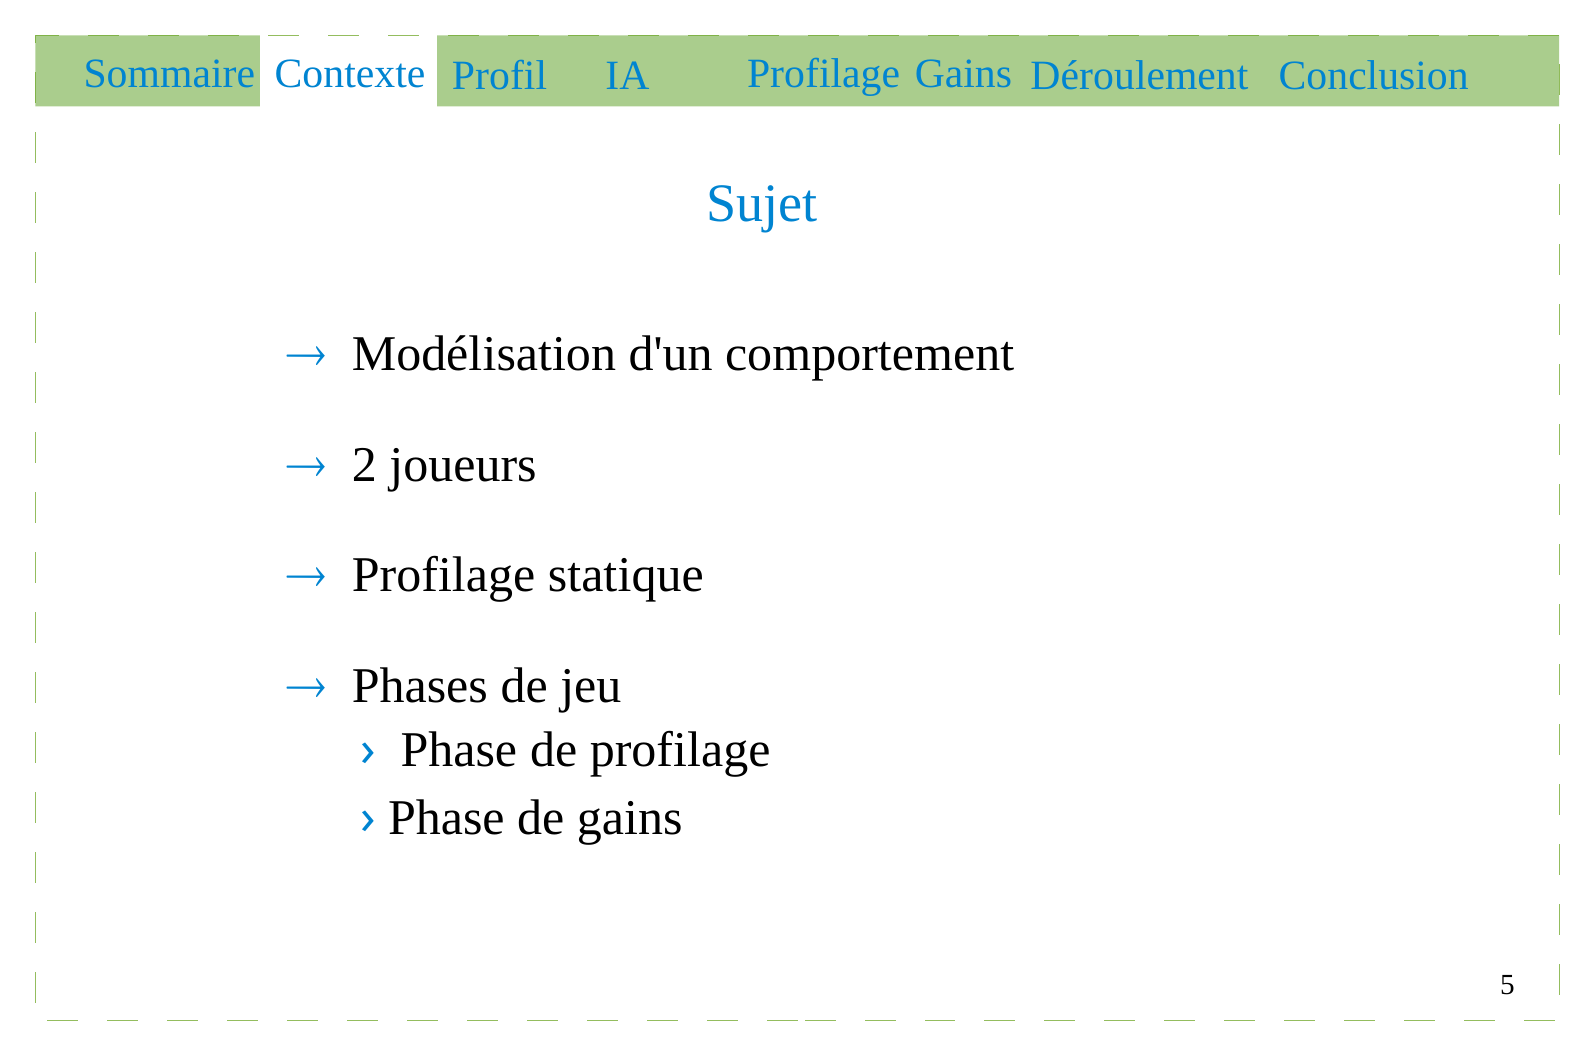

Profilage
Gains
Sommaire
Contexte
Profil
Déroulement
Conclusion
IA
Sujet
® Modélisation d'un comportement
® 2 joueurs
® Profilage statique
® Phases de jeu
	› Phase de profilage
	› Phase de gains
5